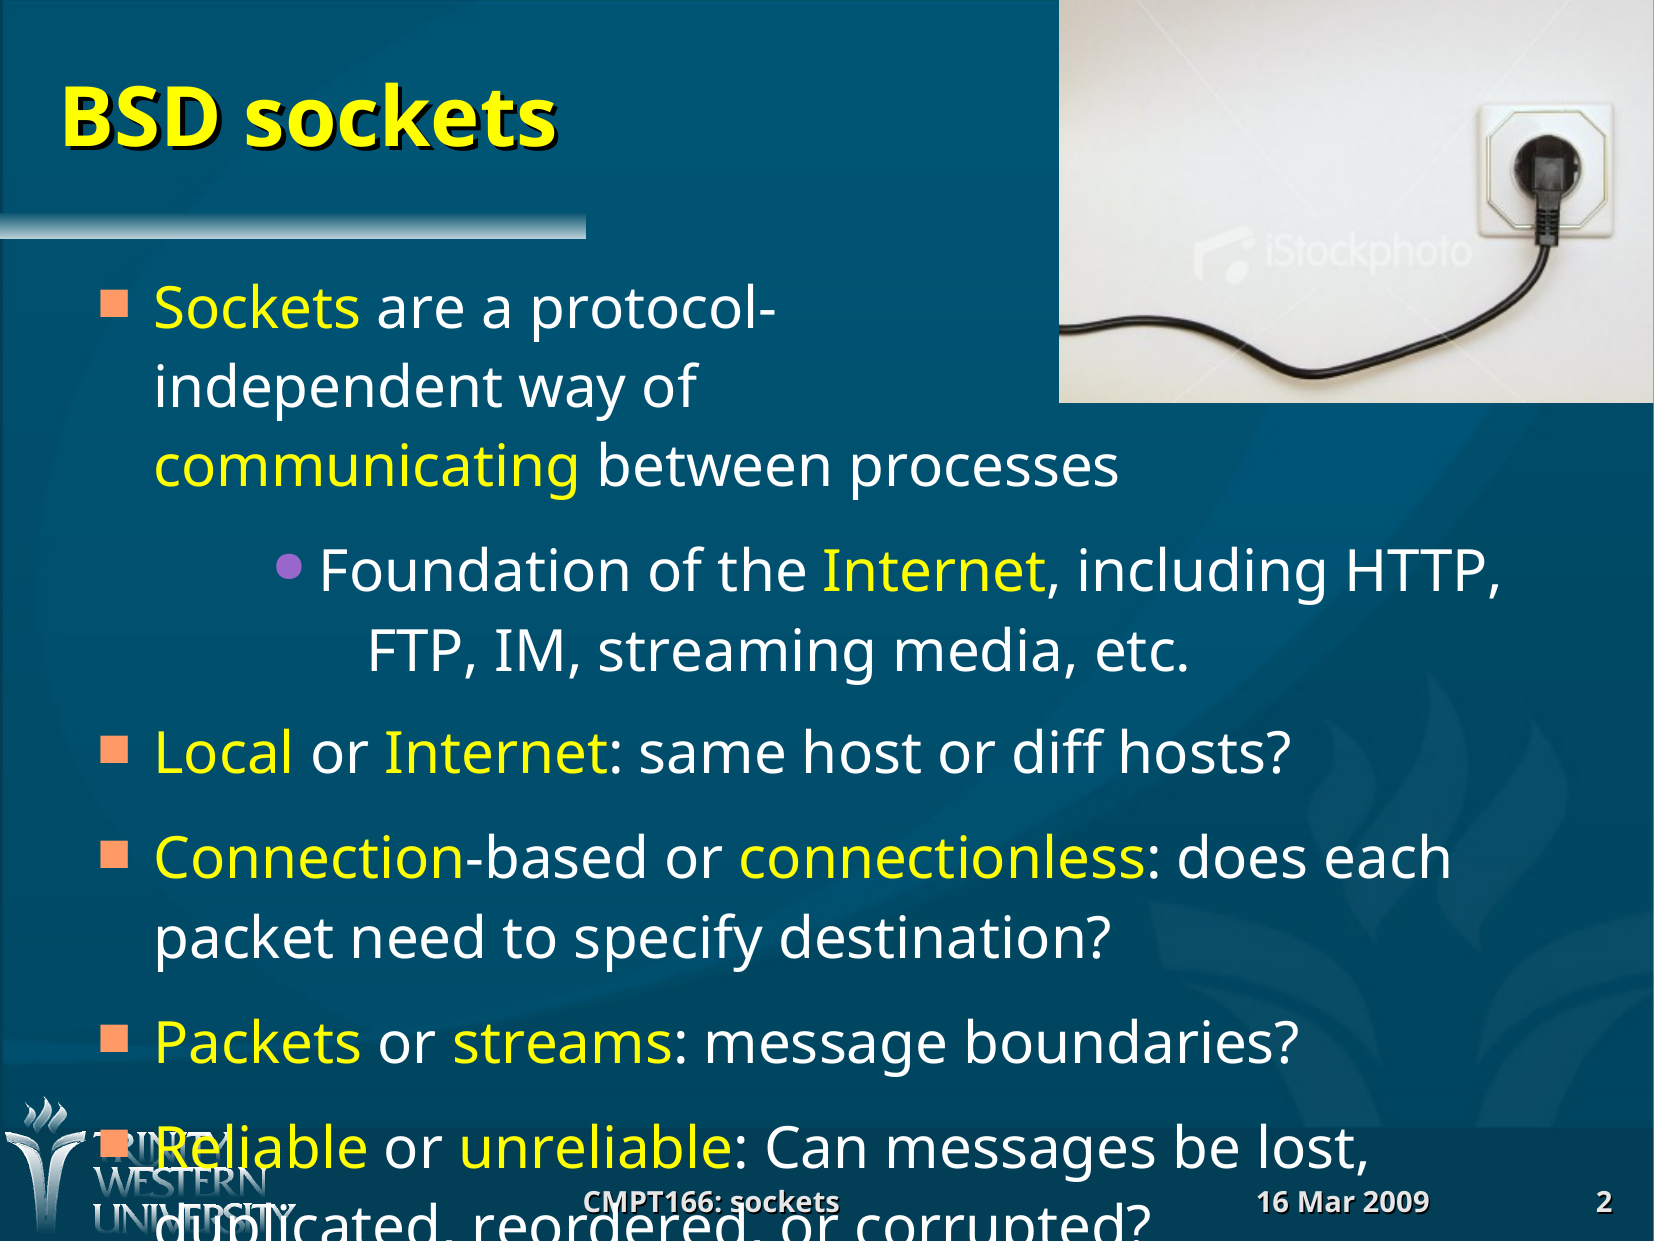

# BSD sockets
Sockets are a protocol-
independent way of
communicating between processes
Foundation of the Internet, including HTTP, FTP, IM, streaming media, etc.
Local or Internet: same host or diff hosts?
Connection-based or connectionless: does each packet need to specify destination?
Packets or streams: message boundaries?
Reliable or unreliable: Can messages be lost, duplicated, reordered, or corrupted?
CMPT166: sockets
16 Mar 2009
2